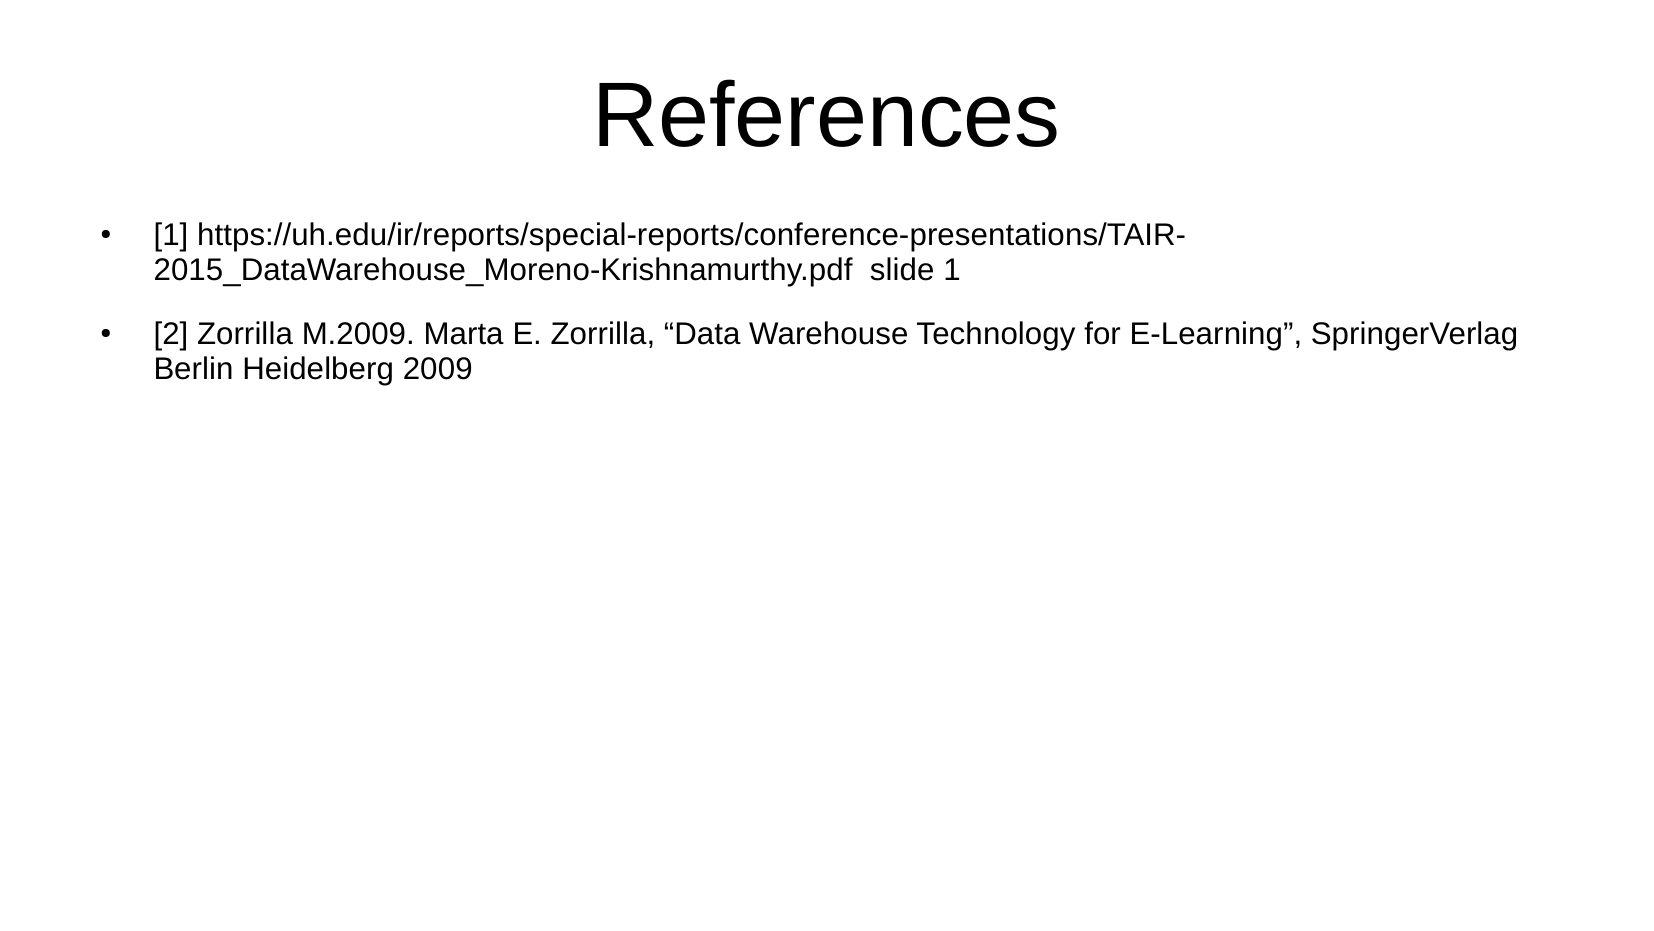

# References
[1] https://uh.edu/ir/reports/special-reports/conference-presentations/TAIR-2015_DataWarehouse_Moreno-Krishnamurthy.pdf slide 1
[2] Zorrilla M.2009. Marta E. Zorrilla, “Data Warehouse Technology for E-Learning”, SpringerVerlag Berlin Heidelberg 2009